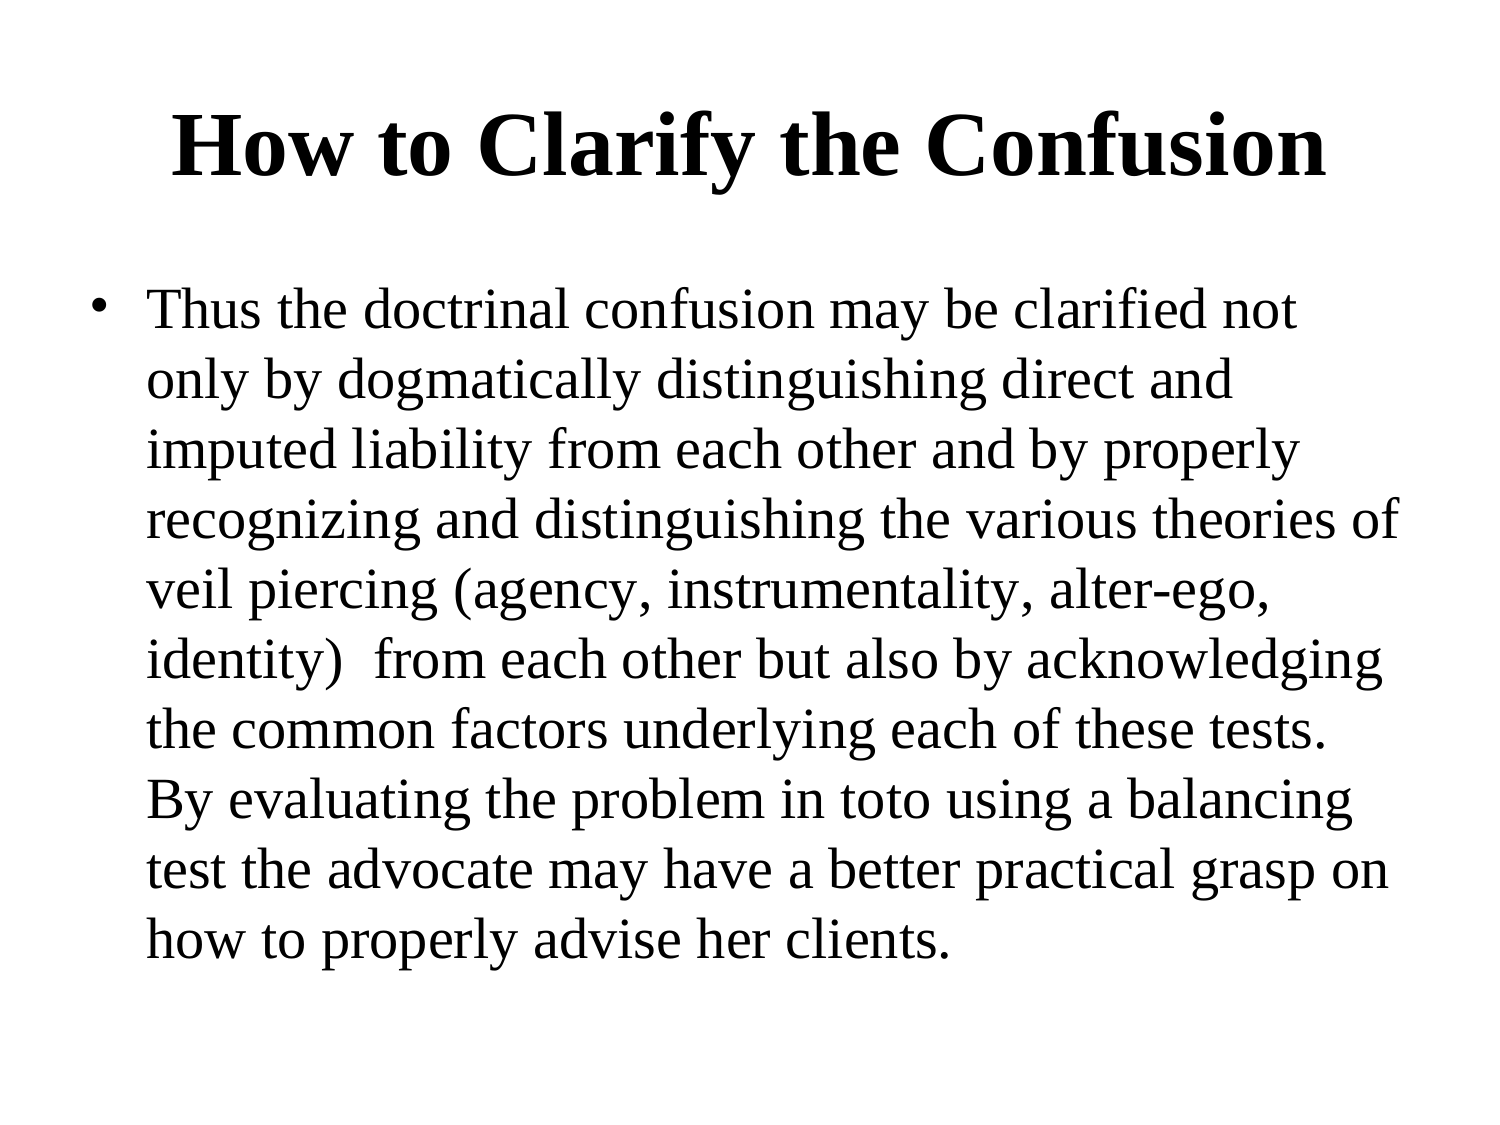

# How to Clarify the Confusion
Thus the doctrinal confusion may be clarified not only by dogmatically distinguishing direct and imputed liability from each other and by properly recognizing and distinguishing the various theories of veil piercing (agency, instrumentality, alter-ego, identity) from each other but also by acknowledging the common factors underlying each of these tests. By evaluating the problem in toto using a balancing test the advocate may have a better practical grasp on how to properly advise her clients.